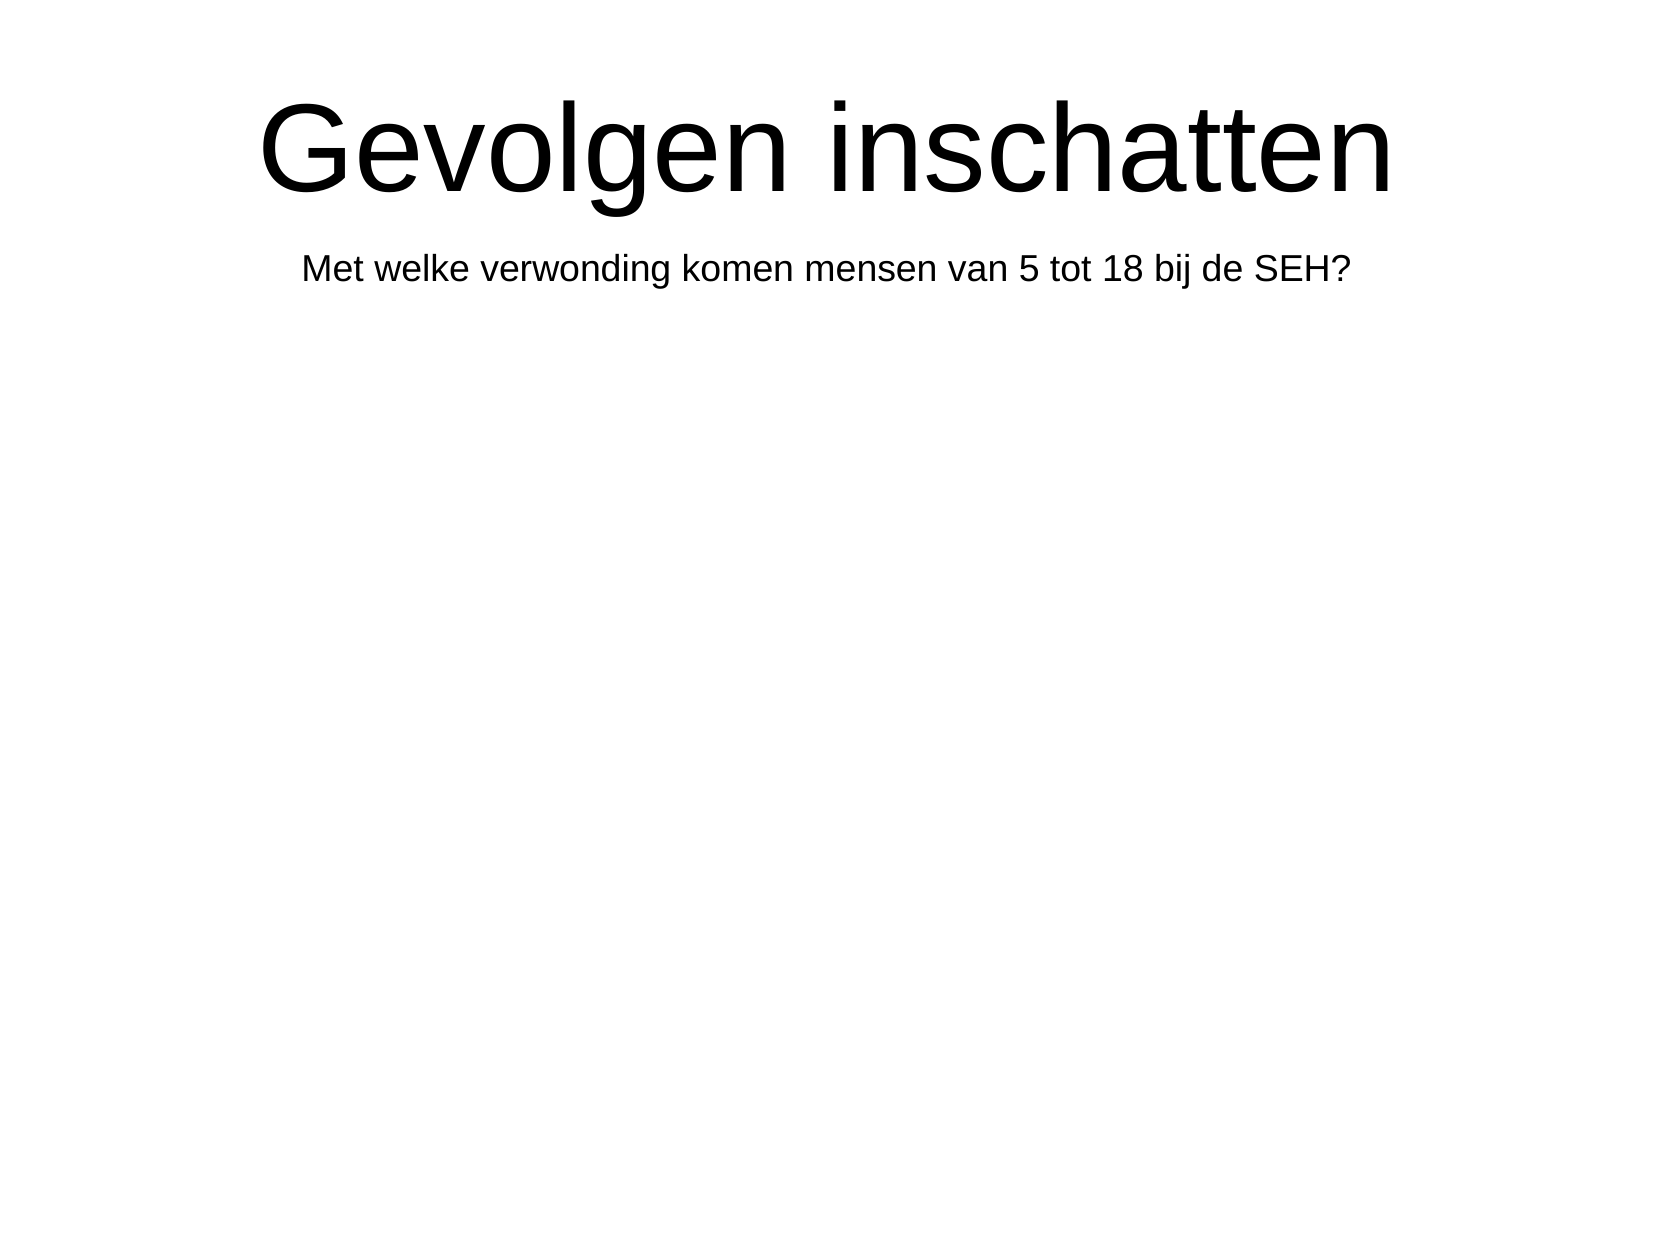

Gevolgen inschatten
Met welke verwonding komen mensen van 5 tot 18 bij de SEH?